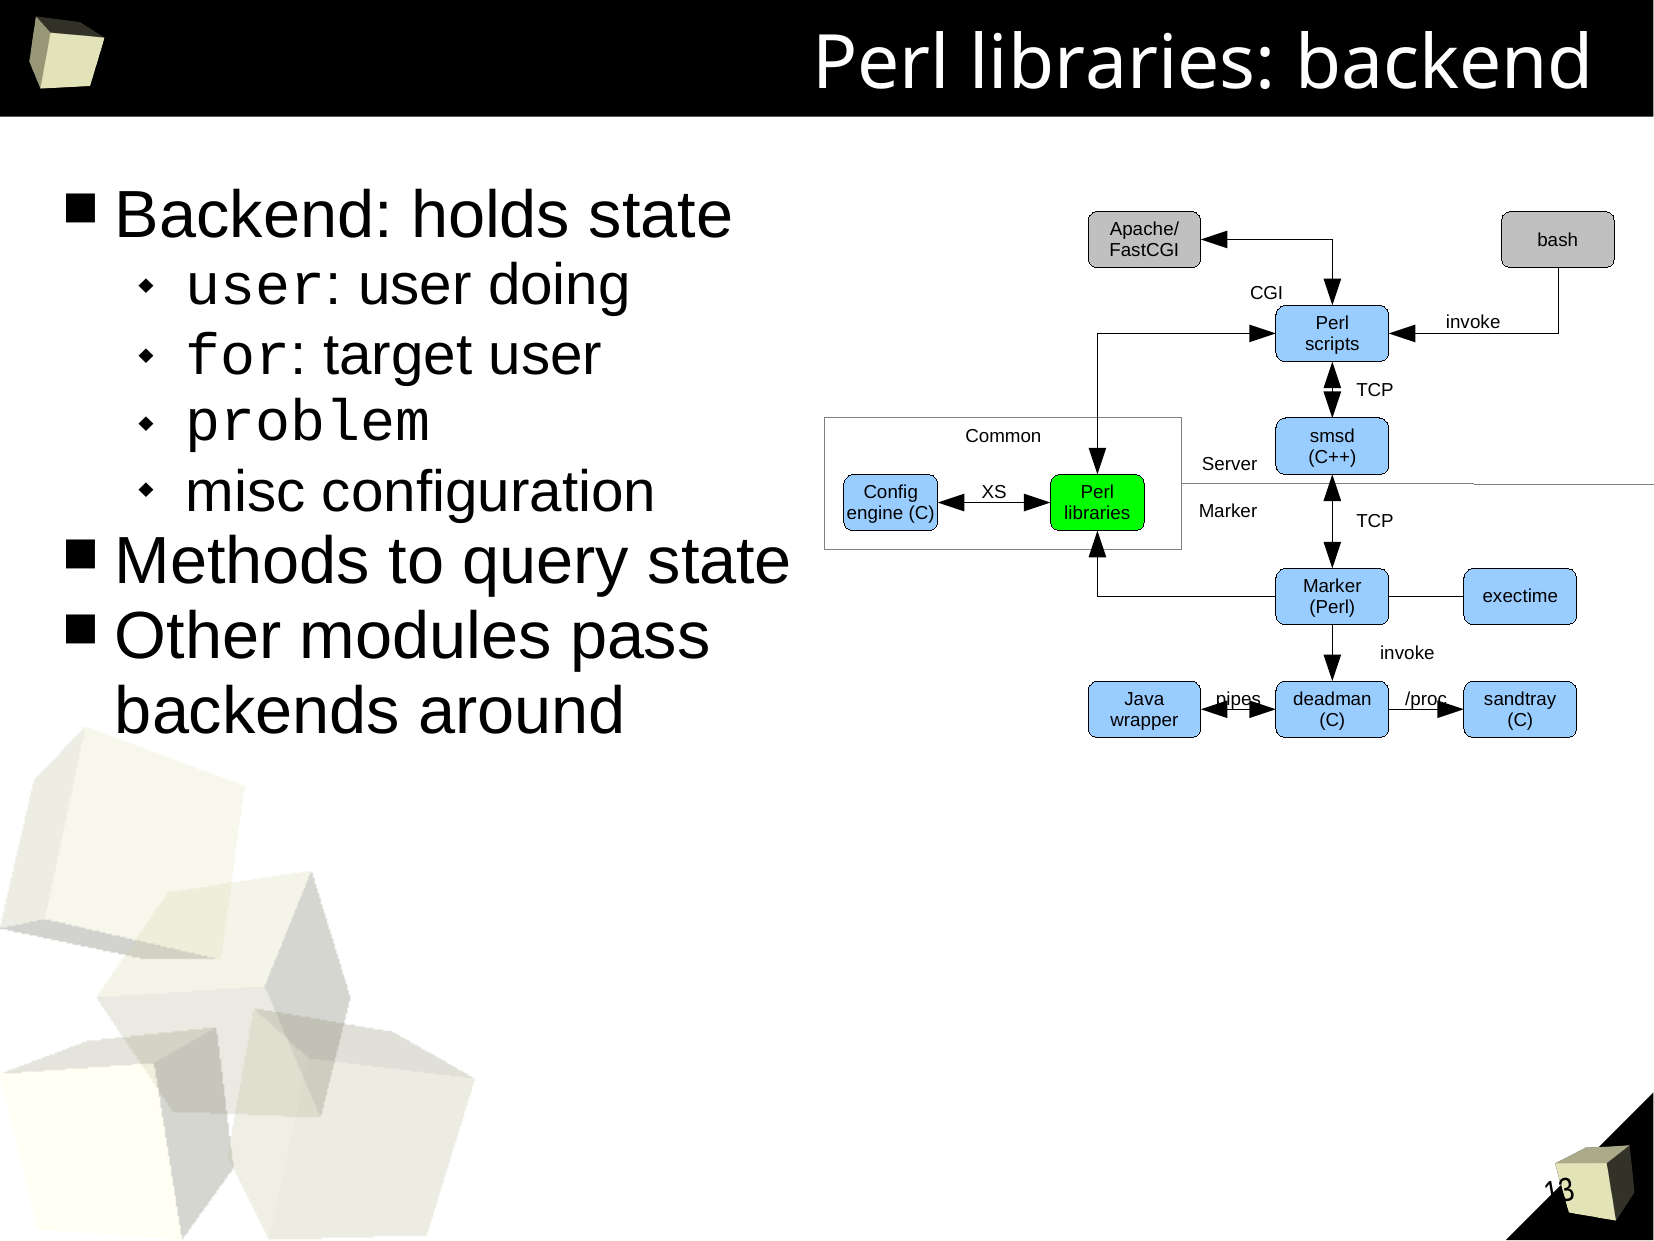

# Perl libraries: backend
Backend: holds state
user: user doing
for: target user
problem
misc configuration
Methods to query state
Other modules pass backends around
Apache/
FastCGI
bash
Perl
scripts
Common
smsd
(C++)
Server
Config
engine (C)
Perl
libraries
Marker
Marker
(Perl)
exectime
Java
wrapper
deadman
(C)
sandtray
(C)